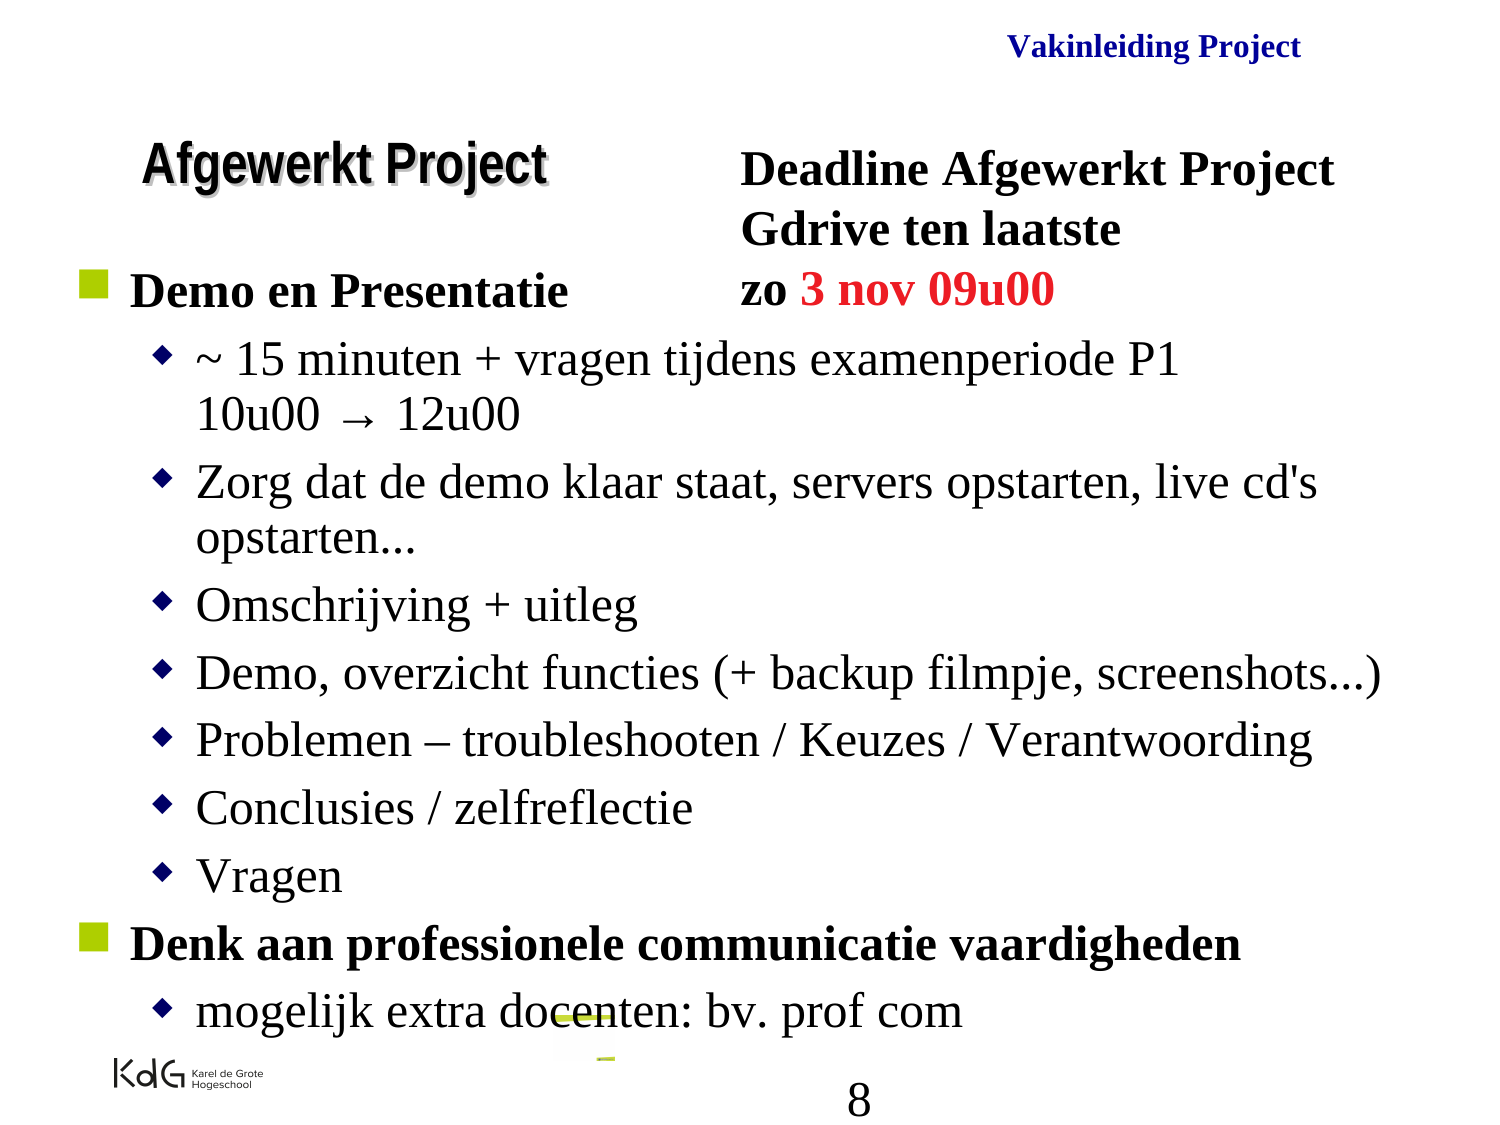

# Afgewerkt Project
Deadline Afgewerkt Project
Gdrive ten laatste
zo 3 nov 09u00
Demo en Presentatie
~ 15 minuten + vragen tijdens examenperiode P1
10u00 → 12u00
Zorg dat de demo klaar staat, servers opstarten, live cd's opstarten...
Omschrijving + uitleg
Demo, overzicht functies (+ backup filmpje, screenshots...)
Problemen – troubleshooten / Keuzes / Verantwoording
Conclusies / zelfreflectie
Vragen
Denk aan professionele communicatie vaardigheden
mogelijk extra docenten: bv. prof com